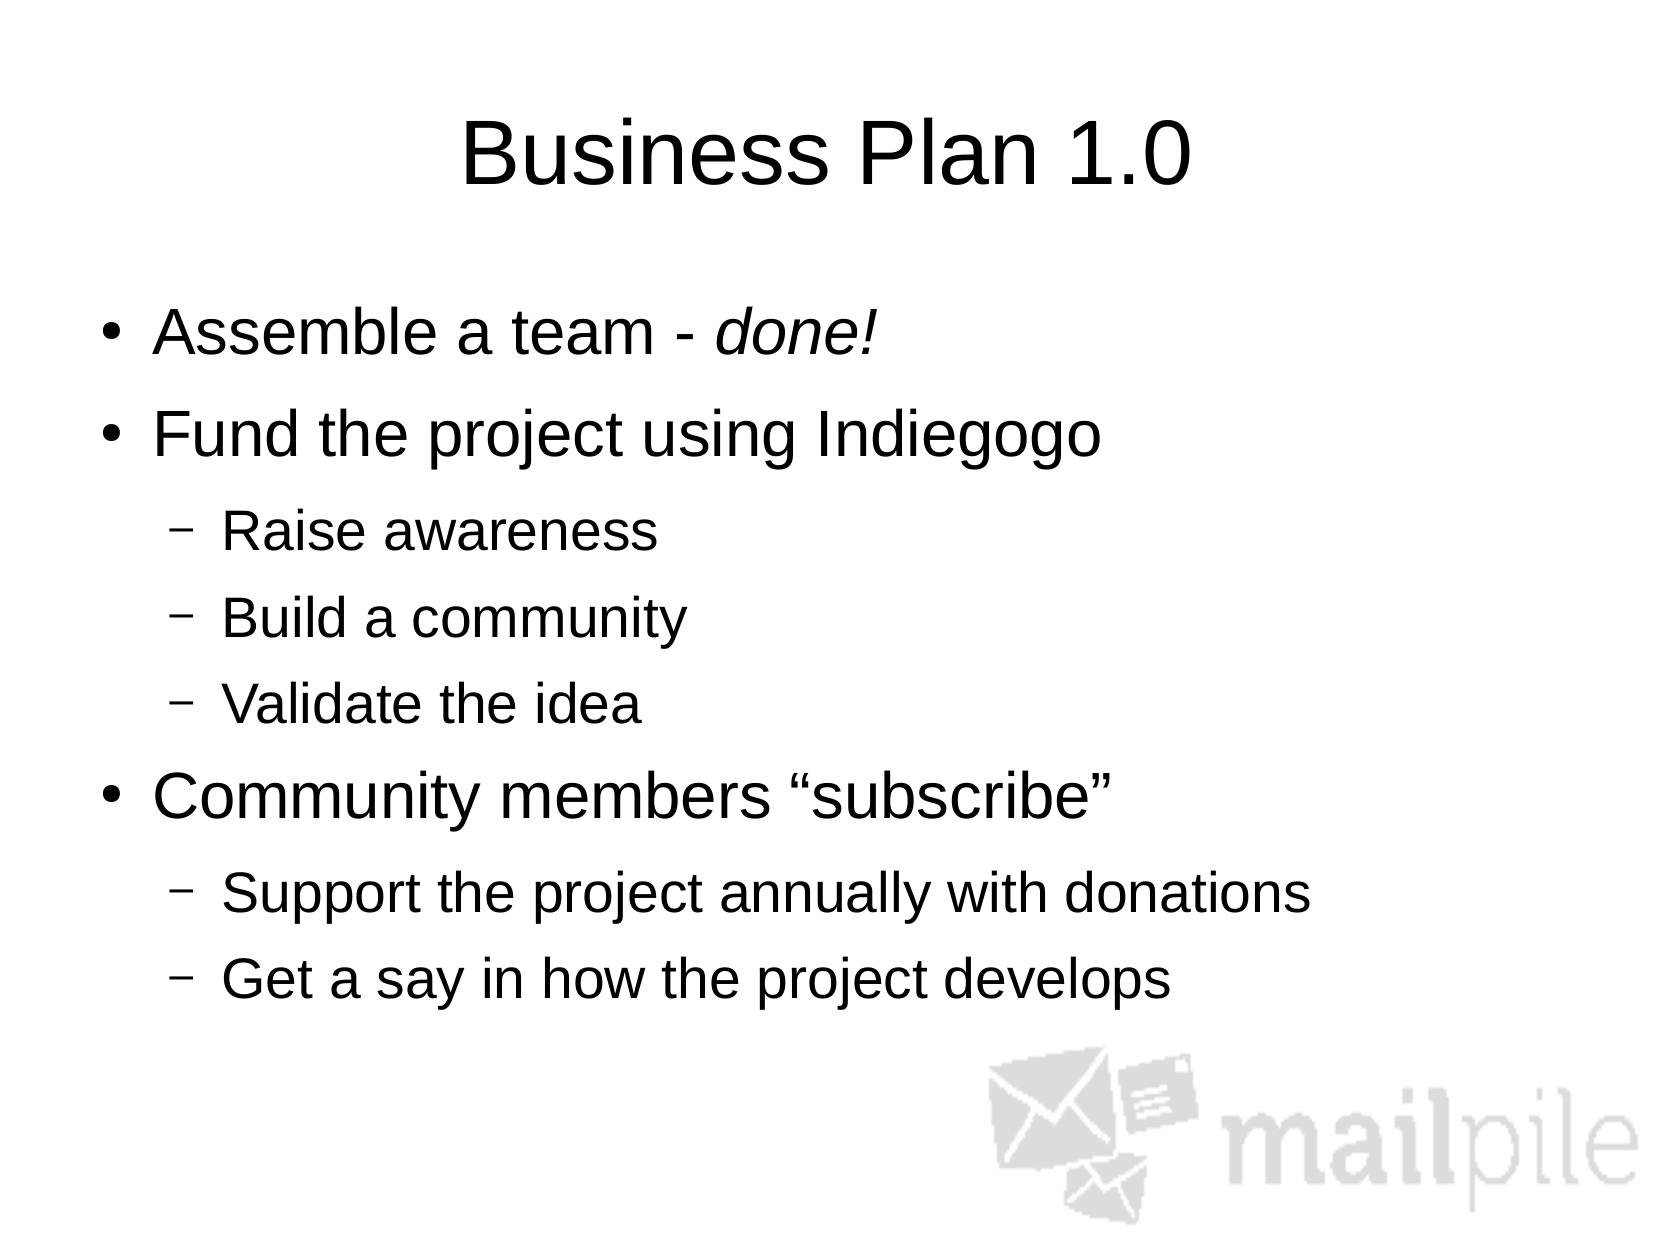

# Business Plan 1.0
Assemble a team - done!
Fund the project using Indiegogo
Raise awareness
Build a community
Validate the idea
Community members “subscribe”
Support the project annually with donations
Get a say in how the project develops